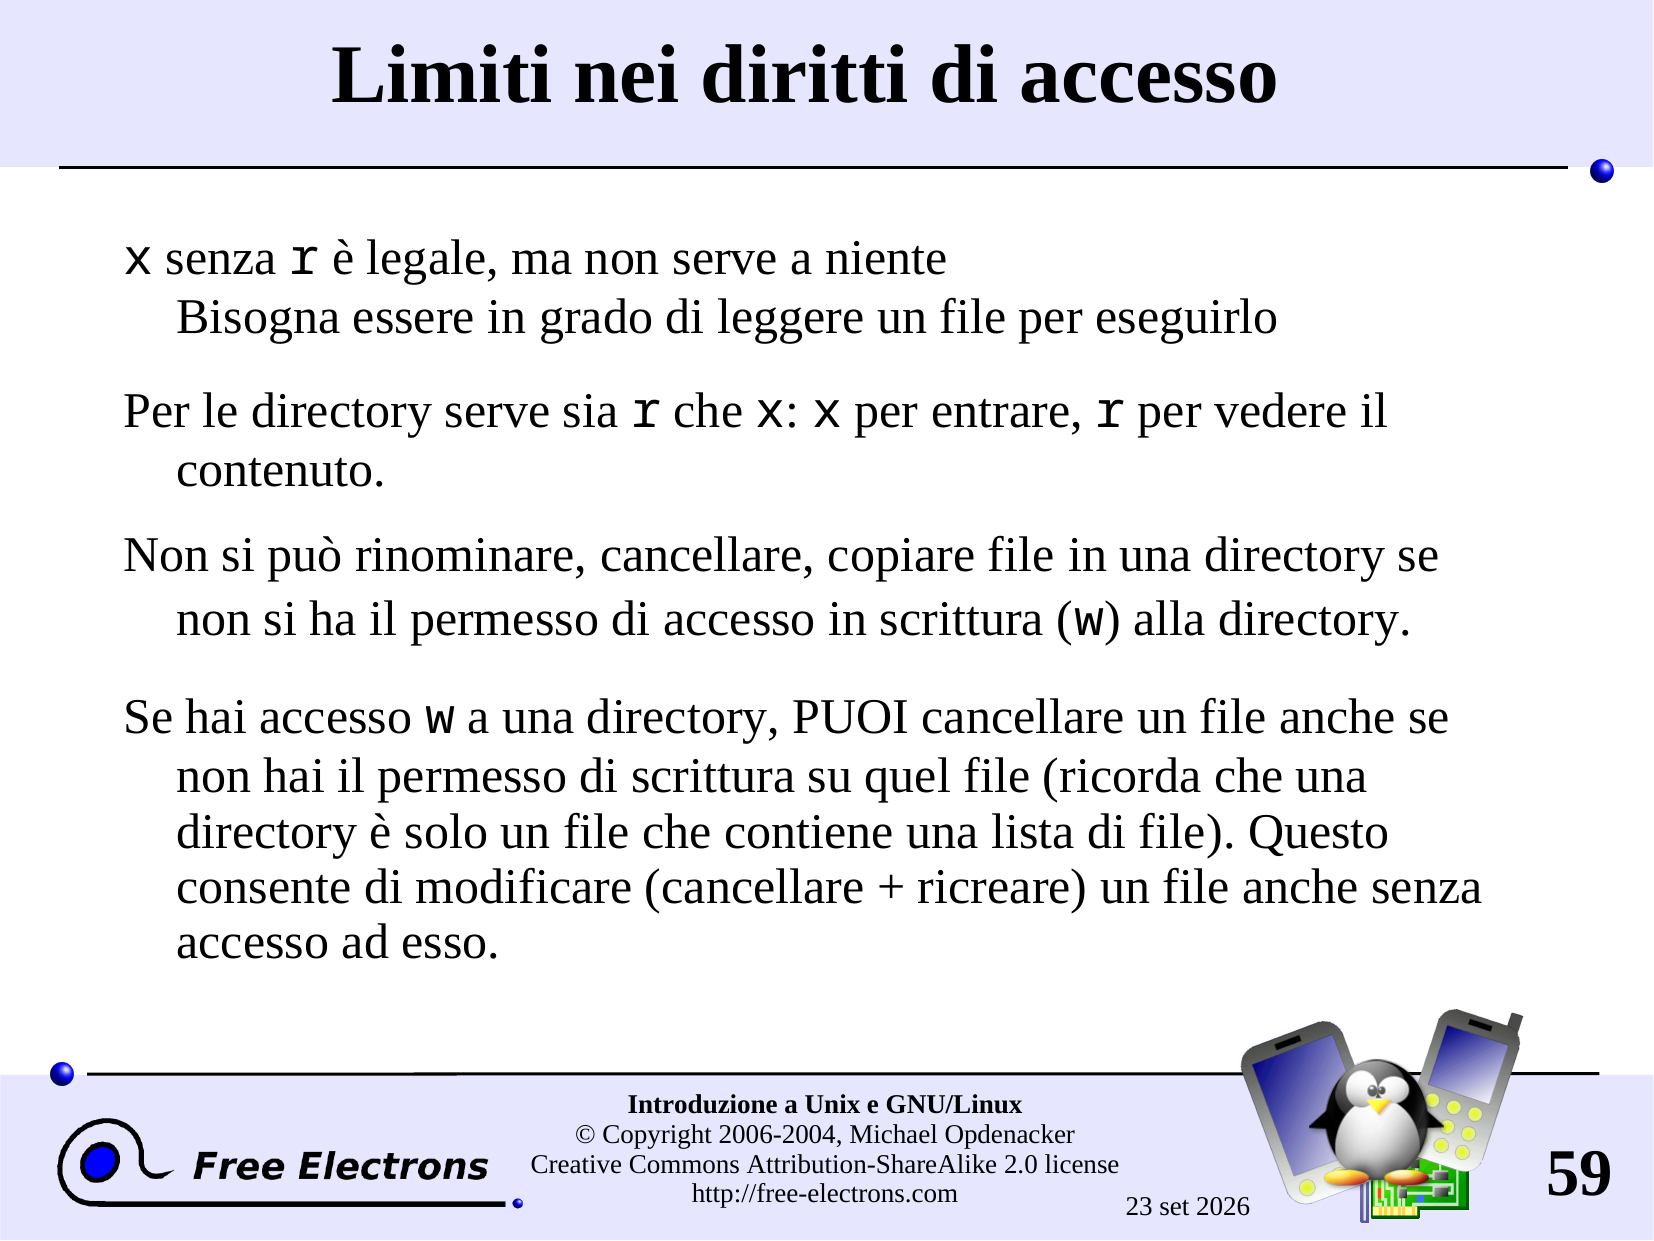

# Limiti nei diritti di accesso
x senza r è legale, ma non serve a niente
Bisogna essere in grado di leggere un file per eseguirlo
Per le directory serve sia r che x: x per entrare, r per vedere il contenuto.
Non si può rinominare, cancellare, copiare file in una directory se non si ha il permesso di accesso in scrittura (w) alla directory.
Se hai accesso w a una directory, PUOI cancellare un file anche se non hai il permesso di scrittura su quel file (ricorda che una directory è solo un file che contiene una lista di file). Questo consente di modificare (cancellare + ricreare) un file anche senza accesso ad esso.